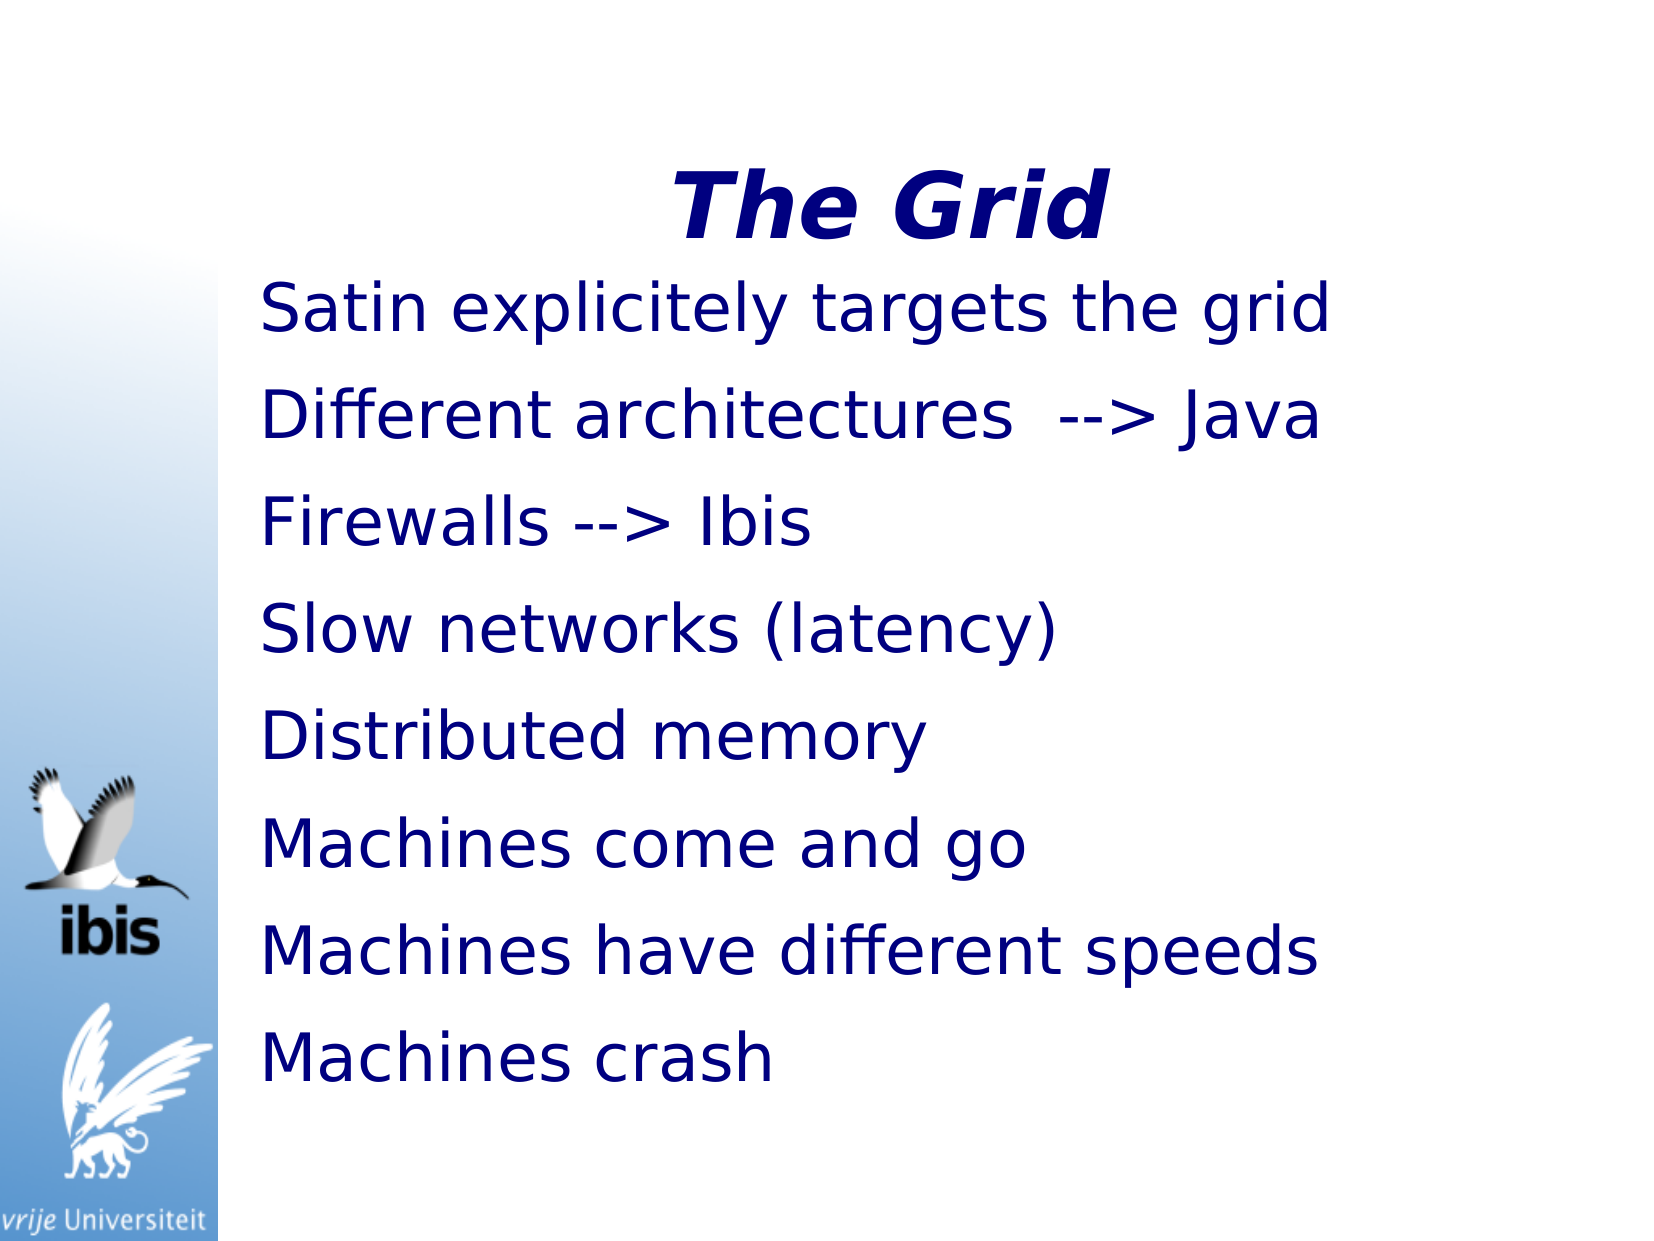

# The Grid
Satin explicitely targets the grid
Different architectures --> Java
Firewalls --> Ibis
Slow networks (latency)
Distributed memory
Machines come and go
Machines have different speeds
Machines crash